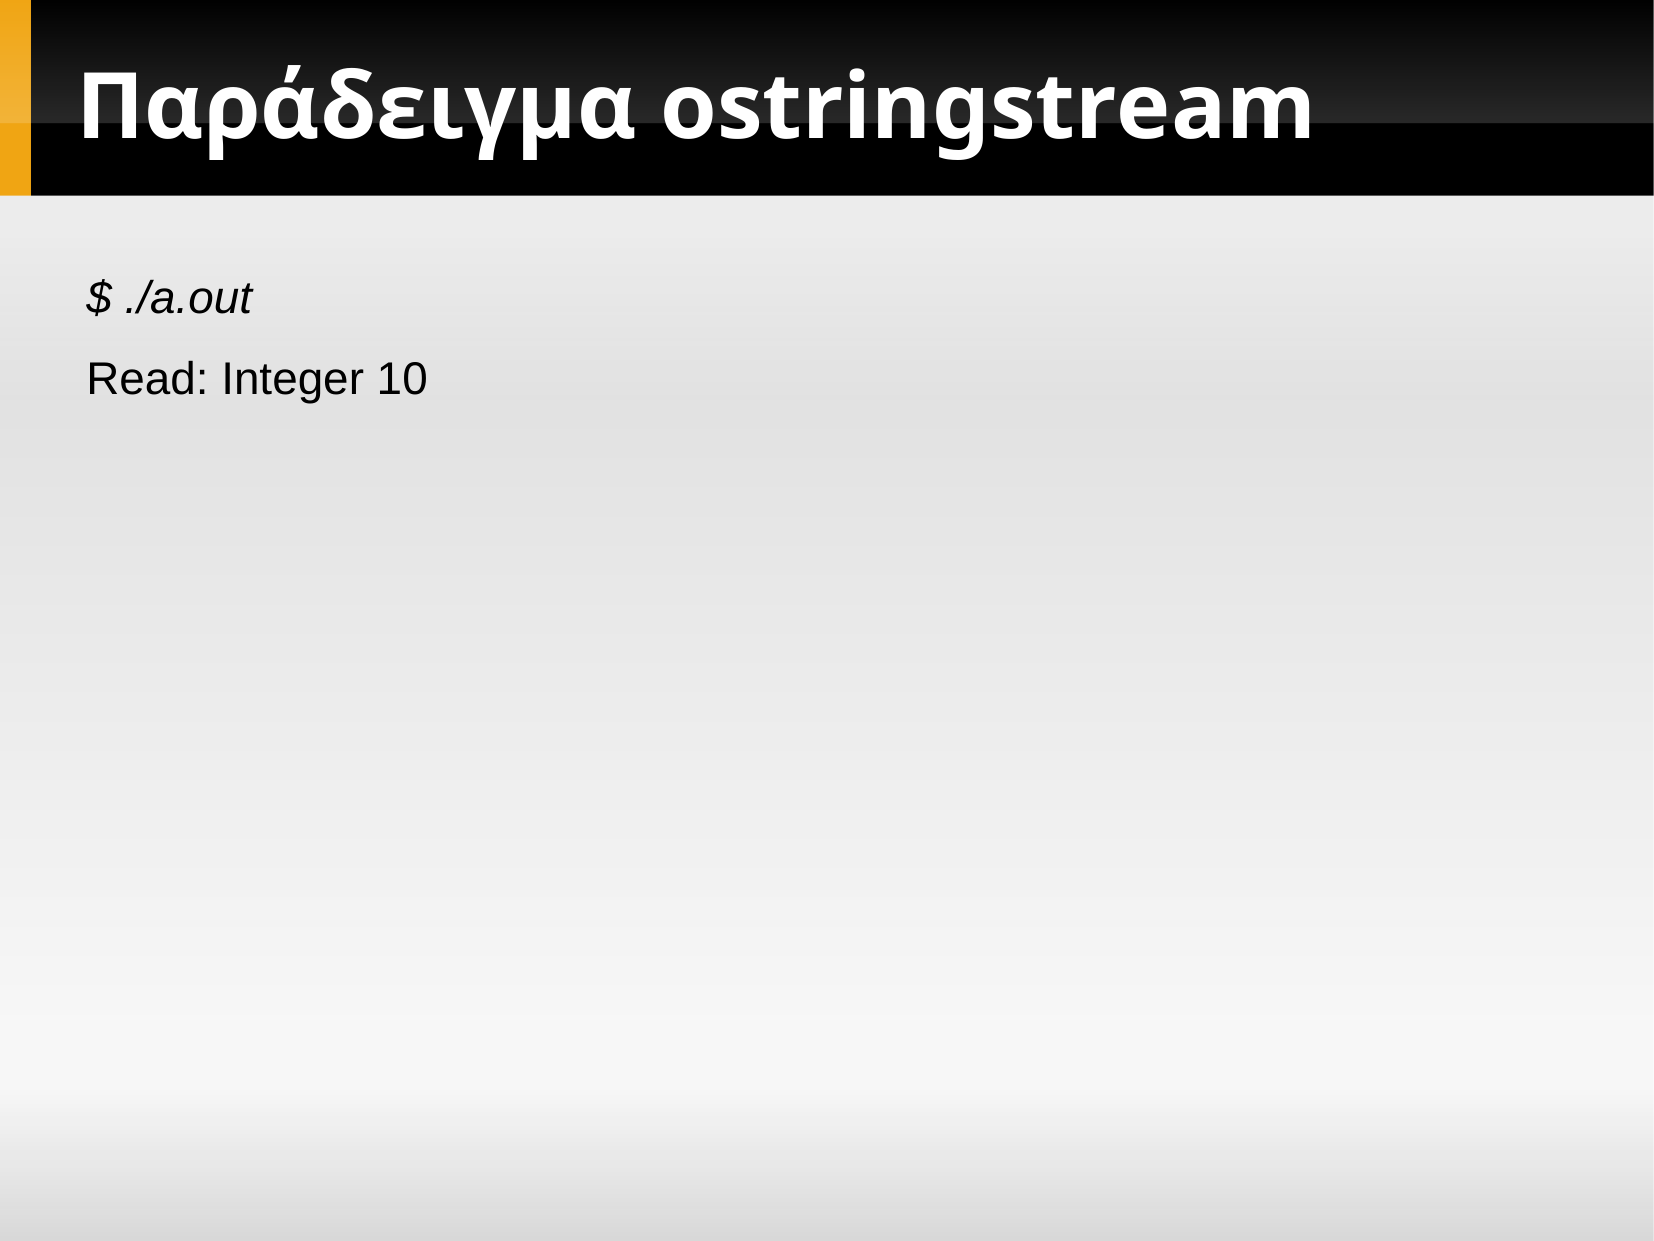

# Παράδειγμα ostringstream
$ ./a.out
Read: Integer 10